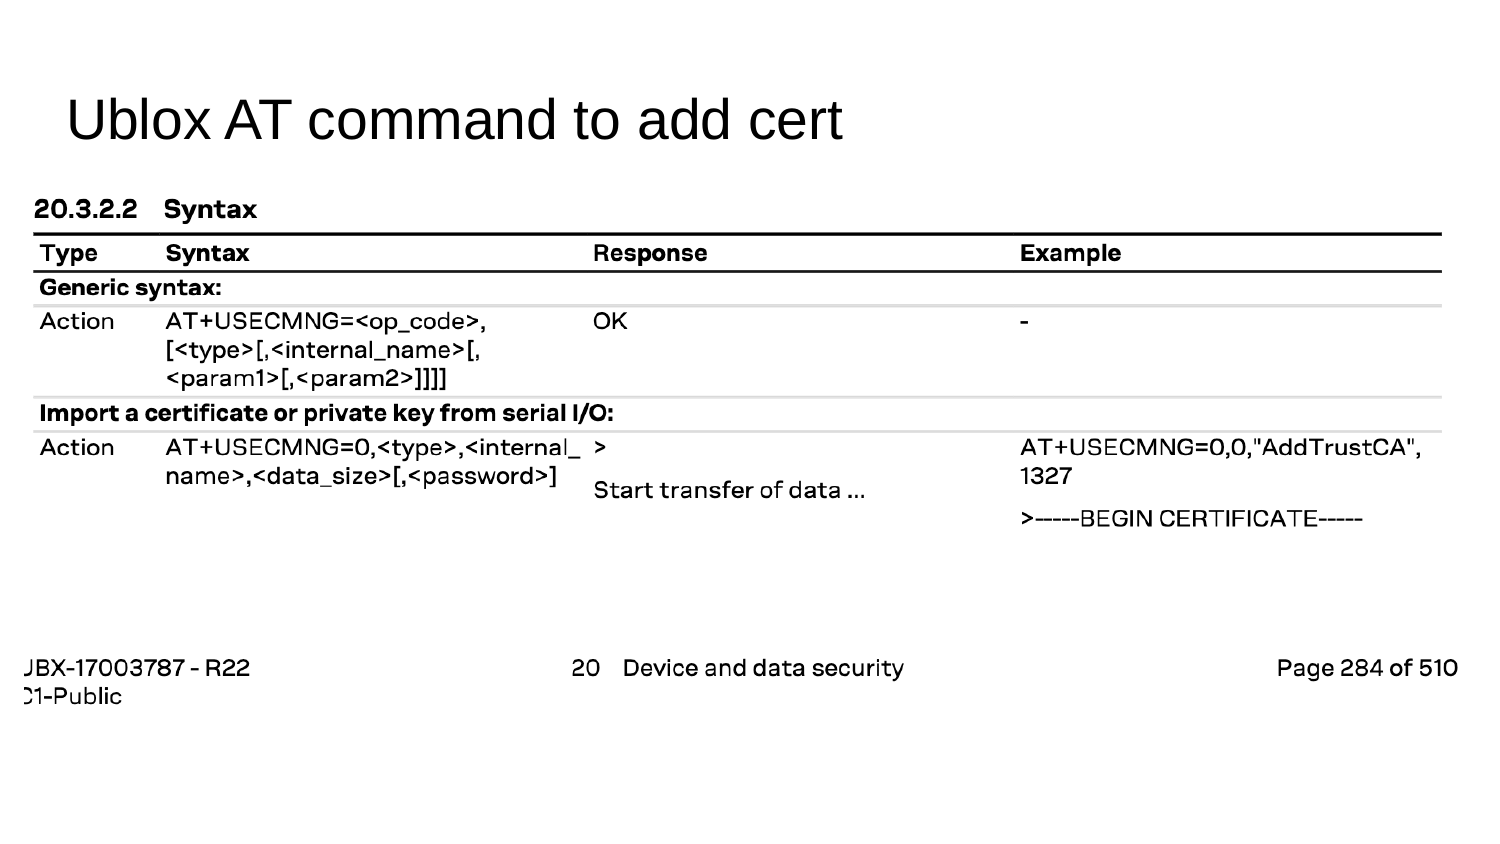

# Ublox AT command to add cert